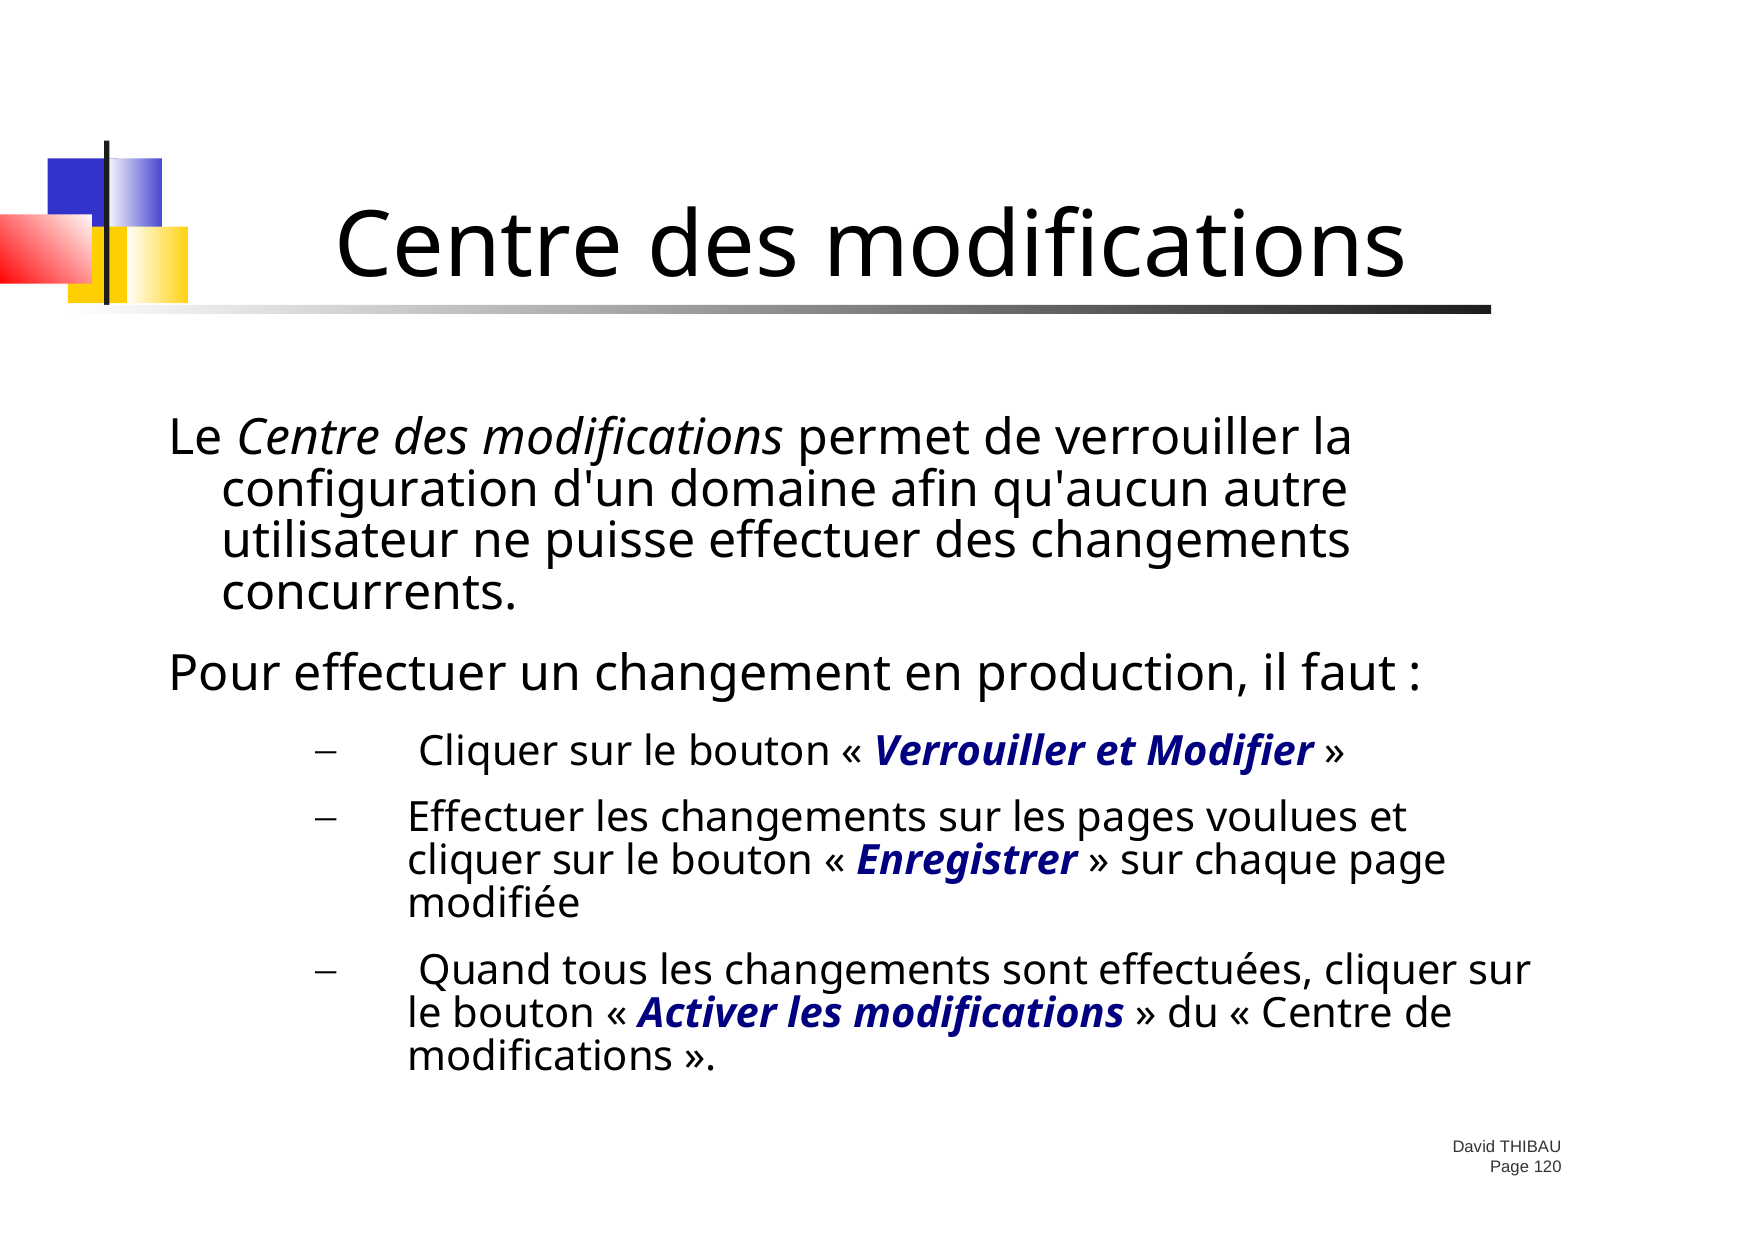

# Centre des modifications
Le Centre des modifications permet de verrouiller la configuration d'un domaine afin qu'aucun autre utilisateur ne puisse effectuer des changements concurrents.
Pour effectuer un changement en production, il faut :
 Cliquer sur le bouton « Verrouiller et Modifier »
Effectuer les changements sur les pages voulues et cliquer sur le bouton « Enregistrer » sur chaque page modifiée
 Quand tous les changements sont effectuées, cliquer sur le bouton « Activer les modifications » du « Centre de modifications ».